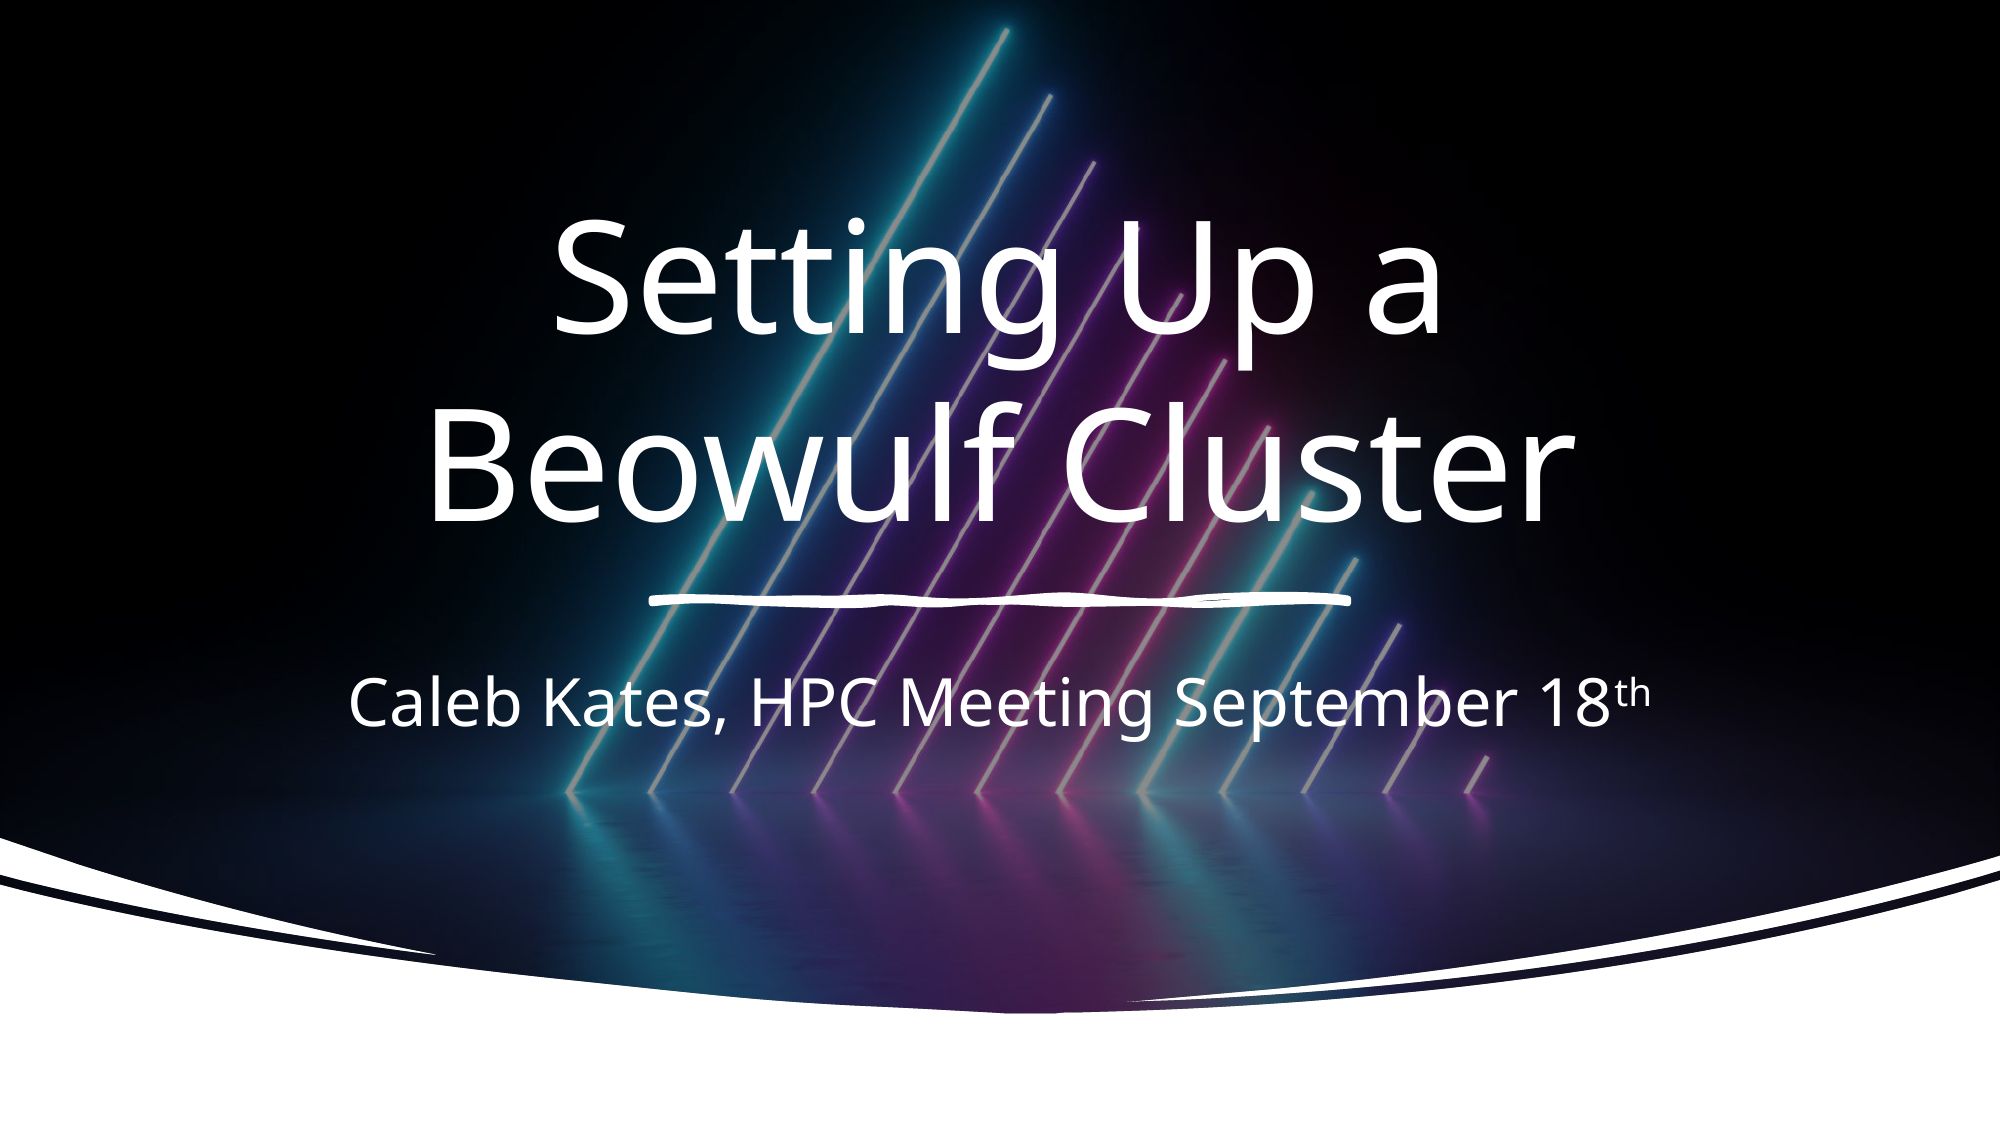

# Setting Up a Beowulf Cluster
Caleb Kates, HPC Meeting September 18th